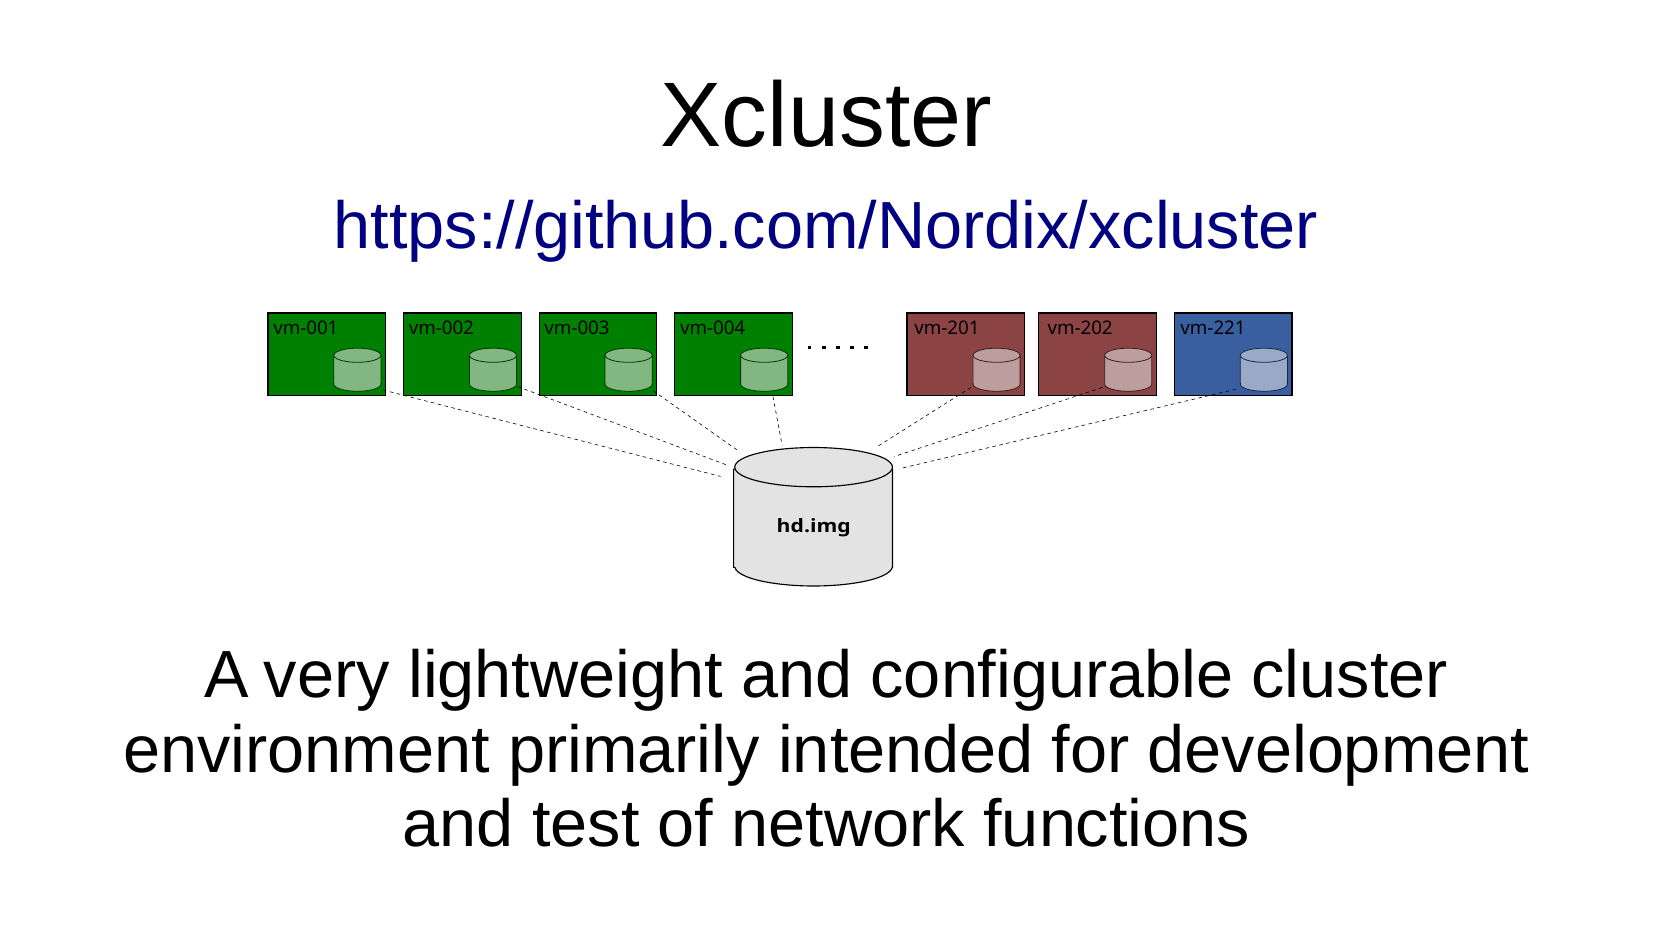

# Xcluster
https://github.com/Nordix/xcluster
A very lightweight and configurable cluster environment primarily intended for development and test of network functions